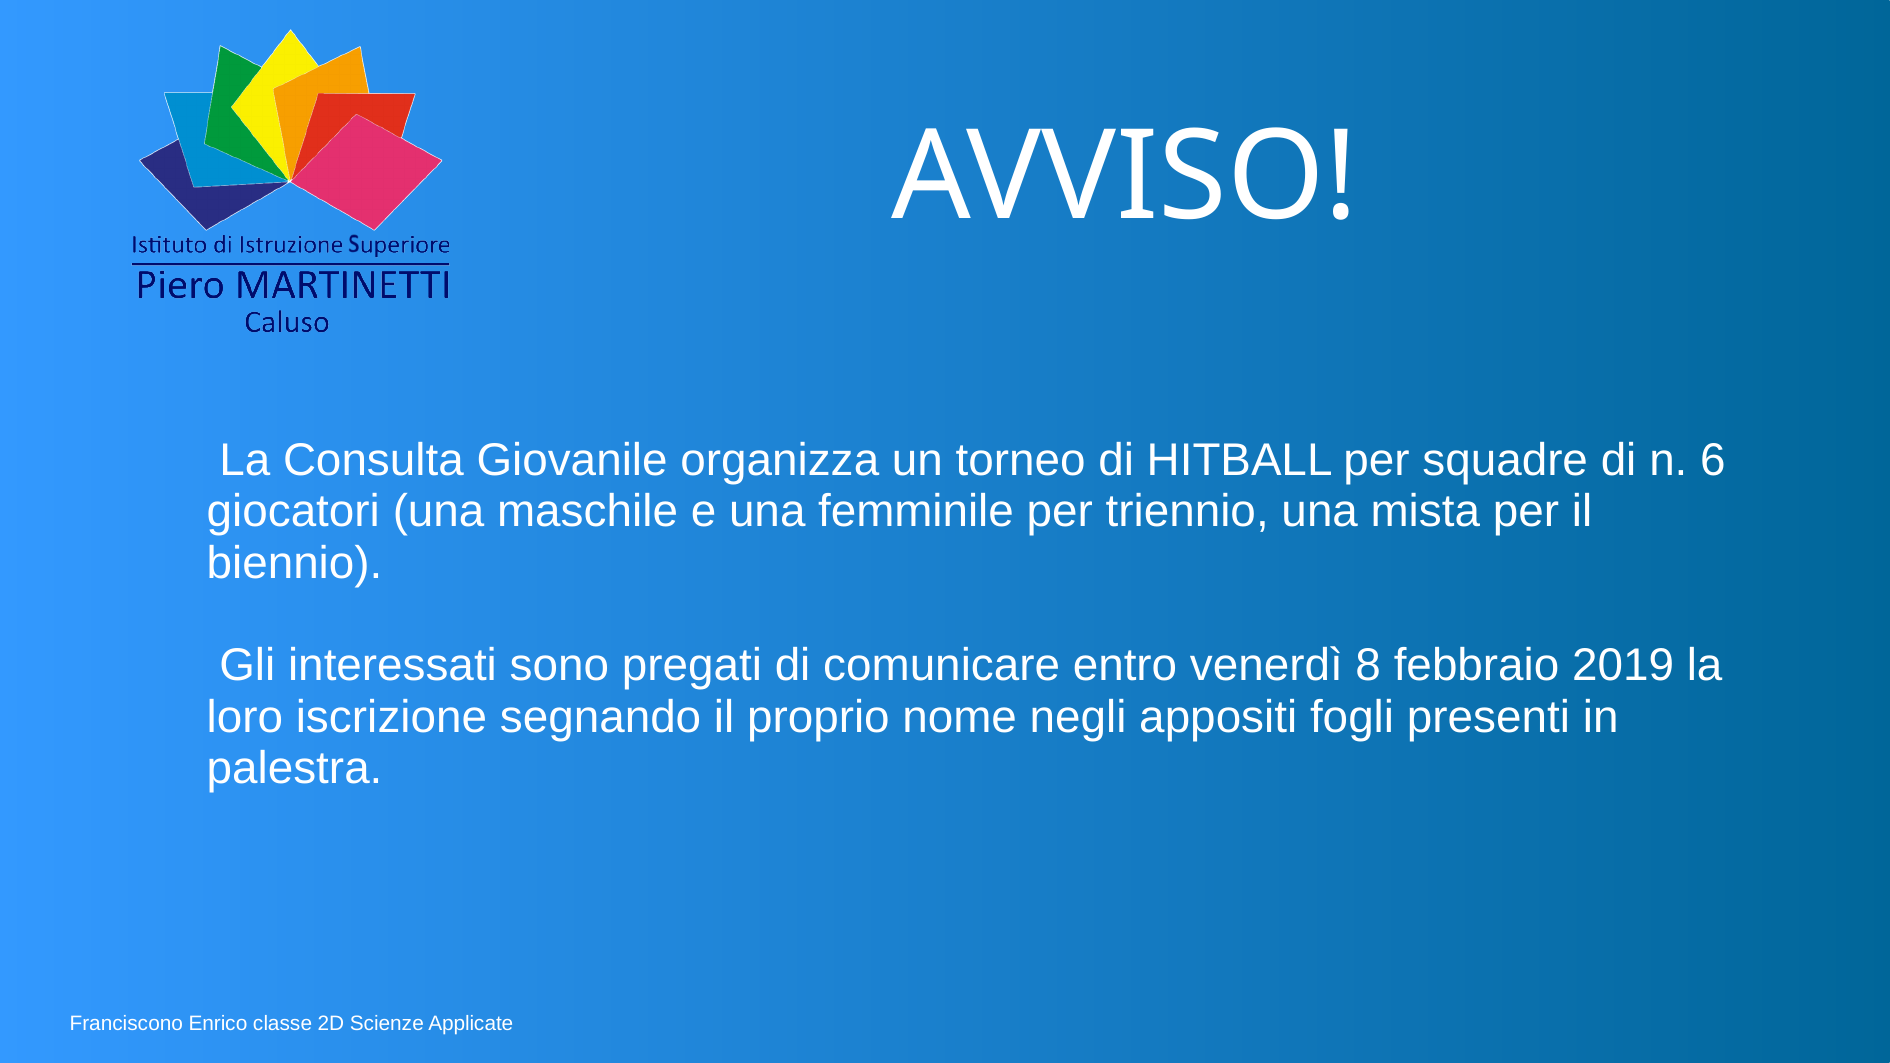

AVVISO!
 La Consulta Giovanile organizza un torneo di HITBALL per squadre di n. 6 giocatori (una maschile e una femminile per triennio, una mista per il biennio).
 Gli interessati sono pregati di comunicare entro venerdì 8 febbraio 2019 la loro iscrizione segnando il proprio nome negli appositi fogli presenti in palestra.
Franciscono Enrico classe 2D Scienze Applicate